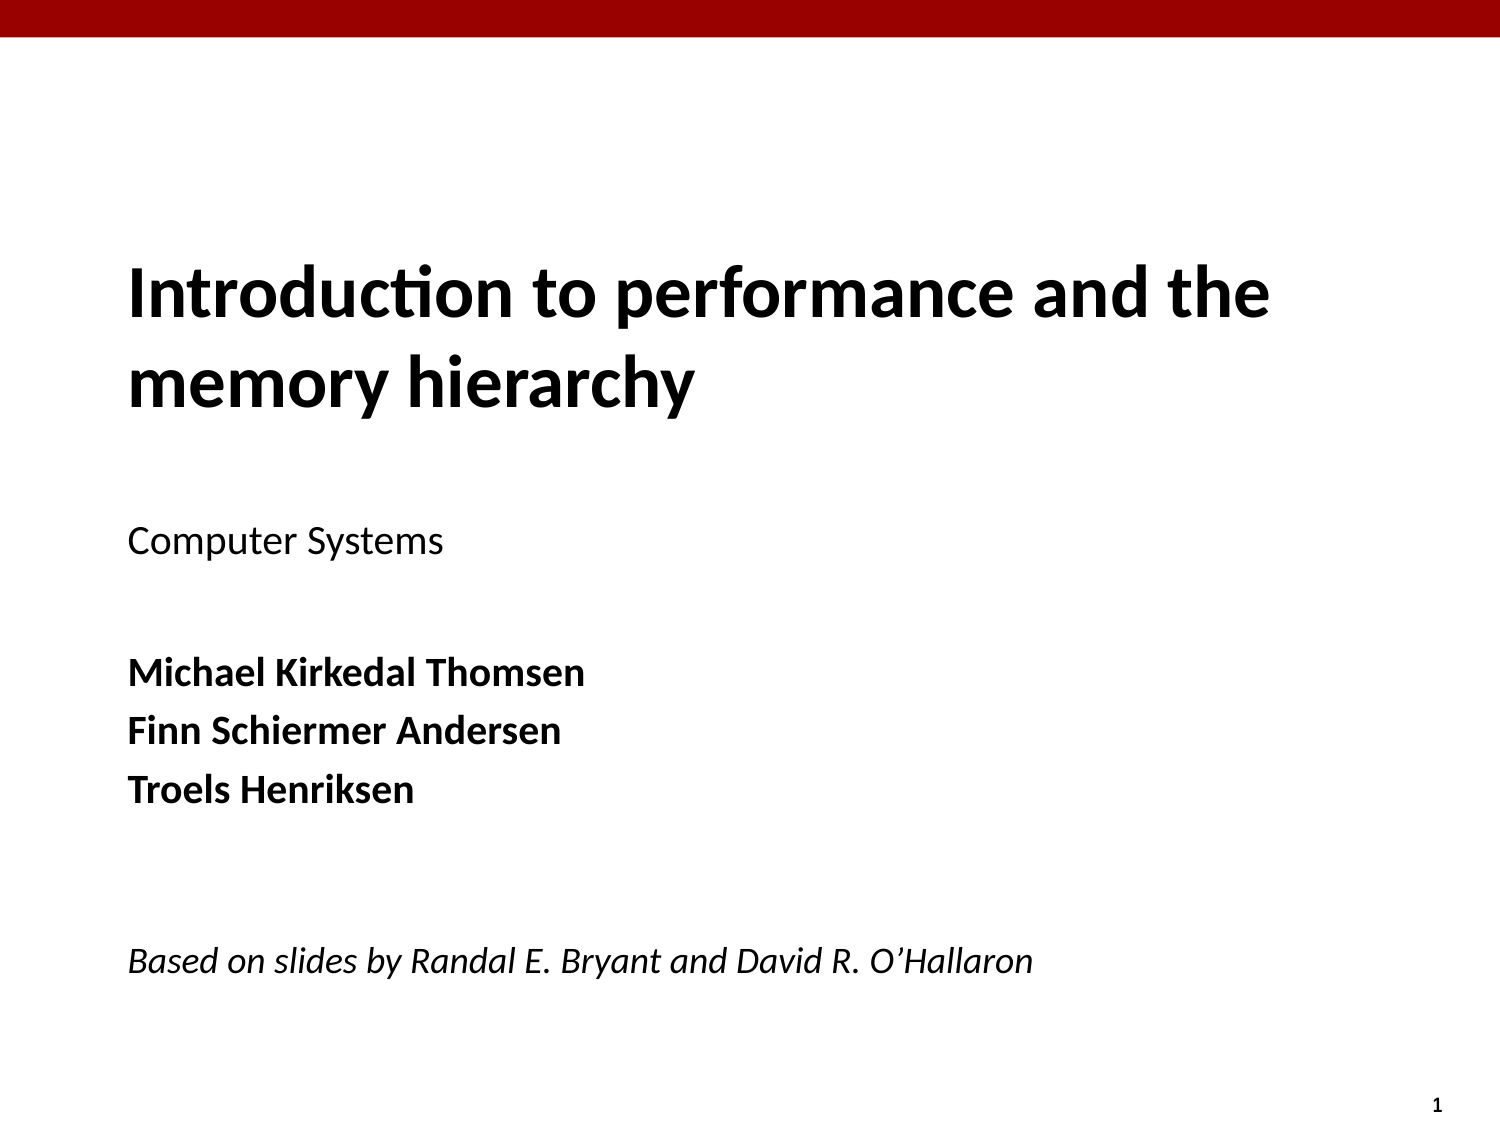

# Introduction to performance and the memory hierarchy Computer Systems
Michael Kirkedal Thomsen
Finn Schiermer Andersen
Troels Henriksen
Based on slides by Randal E. Bryant and David R. O’Hallaron